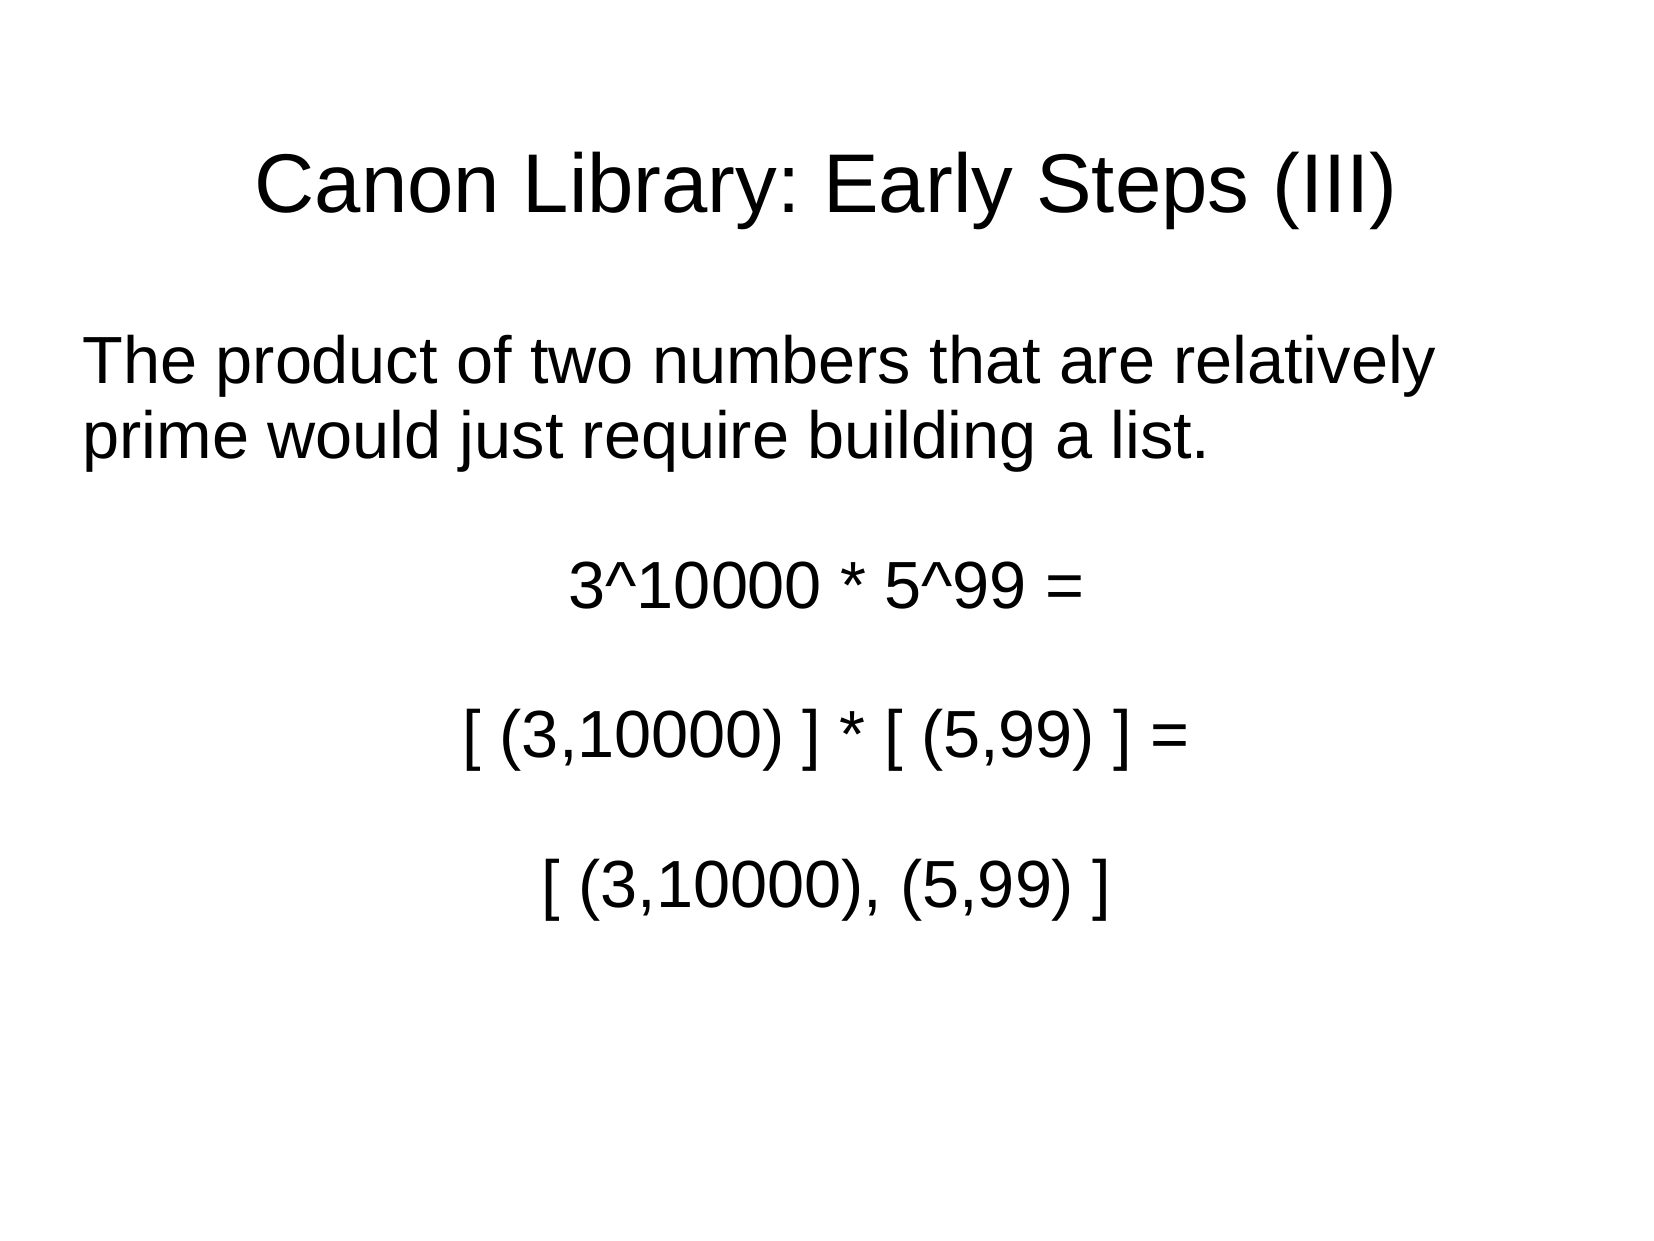

# Canon Library: Early Steps (III)
The product of two numbers that are relatively prime would just require building a list.
3^10000 * 5^99 =
[ (3,10000) ] * [ (5,99) ] =
[ (3,10000), (5,99) ]